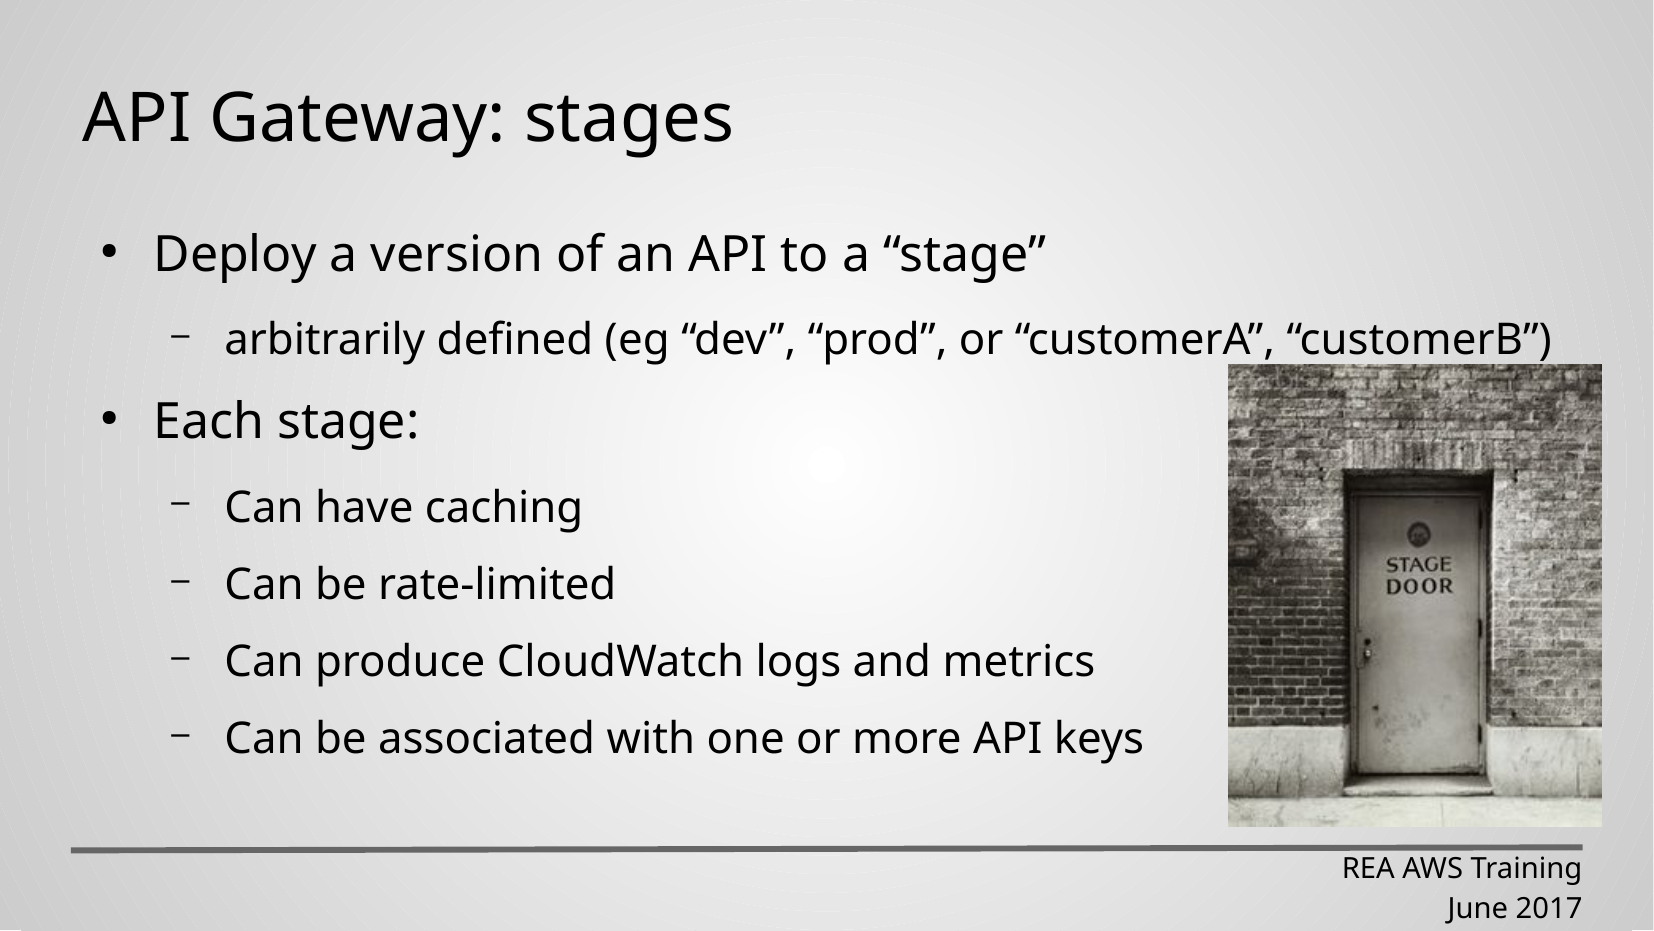

# API Gateway: stages
Deploy a version of an API to a “stage”
arbitrarily defined (eg “dev”, “prod”, or “customerA”, “customerB”)
Each stage:
Can have caching
Can be rate-limited
Can produce CloudWatch logs and metrics
Can be associated with one or more API keys